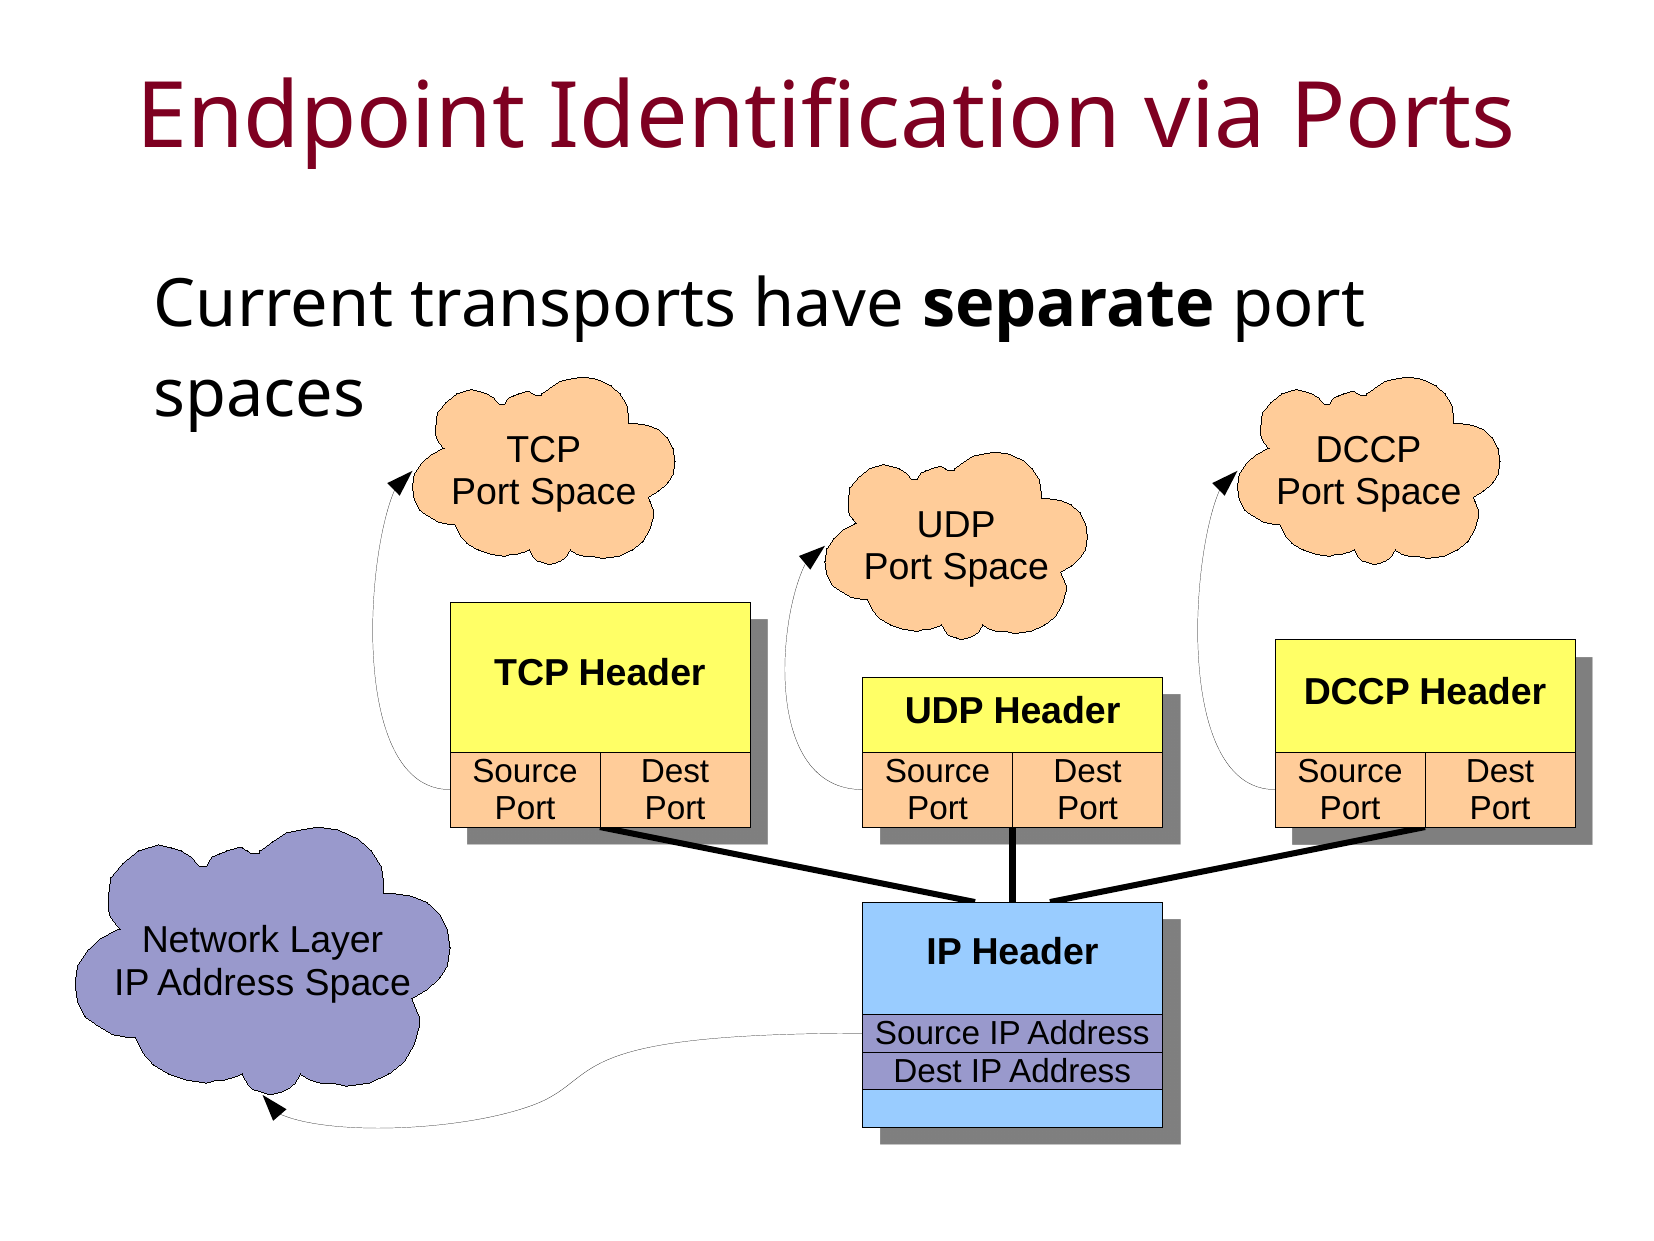

# Endpoint Identification via Ports
Current transports have separate port spaces
TCP
Port Space
DCCP
Port Space
UDP
Port Space
TCP Header
DCCP Header
UDP Header
Source
Port
Dest
Port
Source
Port
Dest
Port
Source
Port
Dest
Port
Network Layer
IP Address Space
IP Header
Source IP Address
Dest IP Address